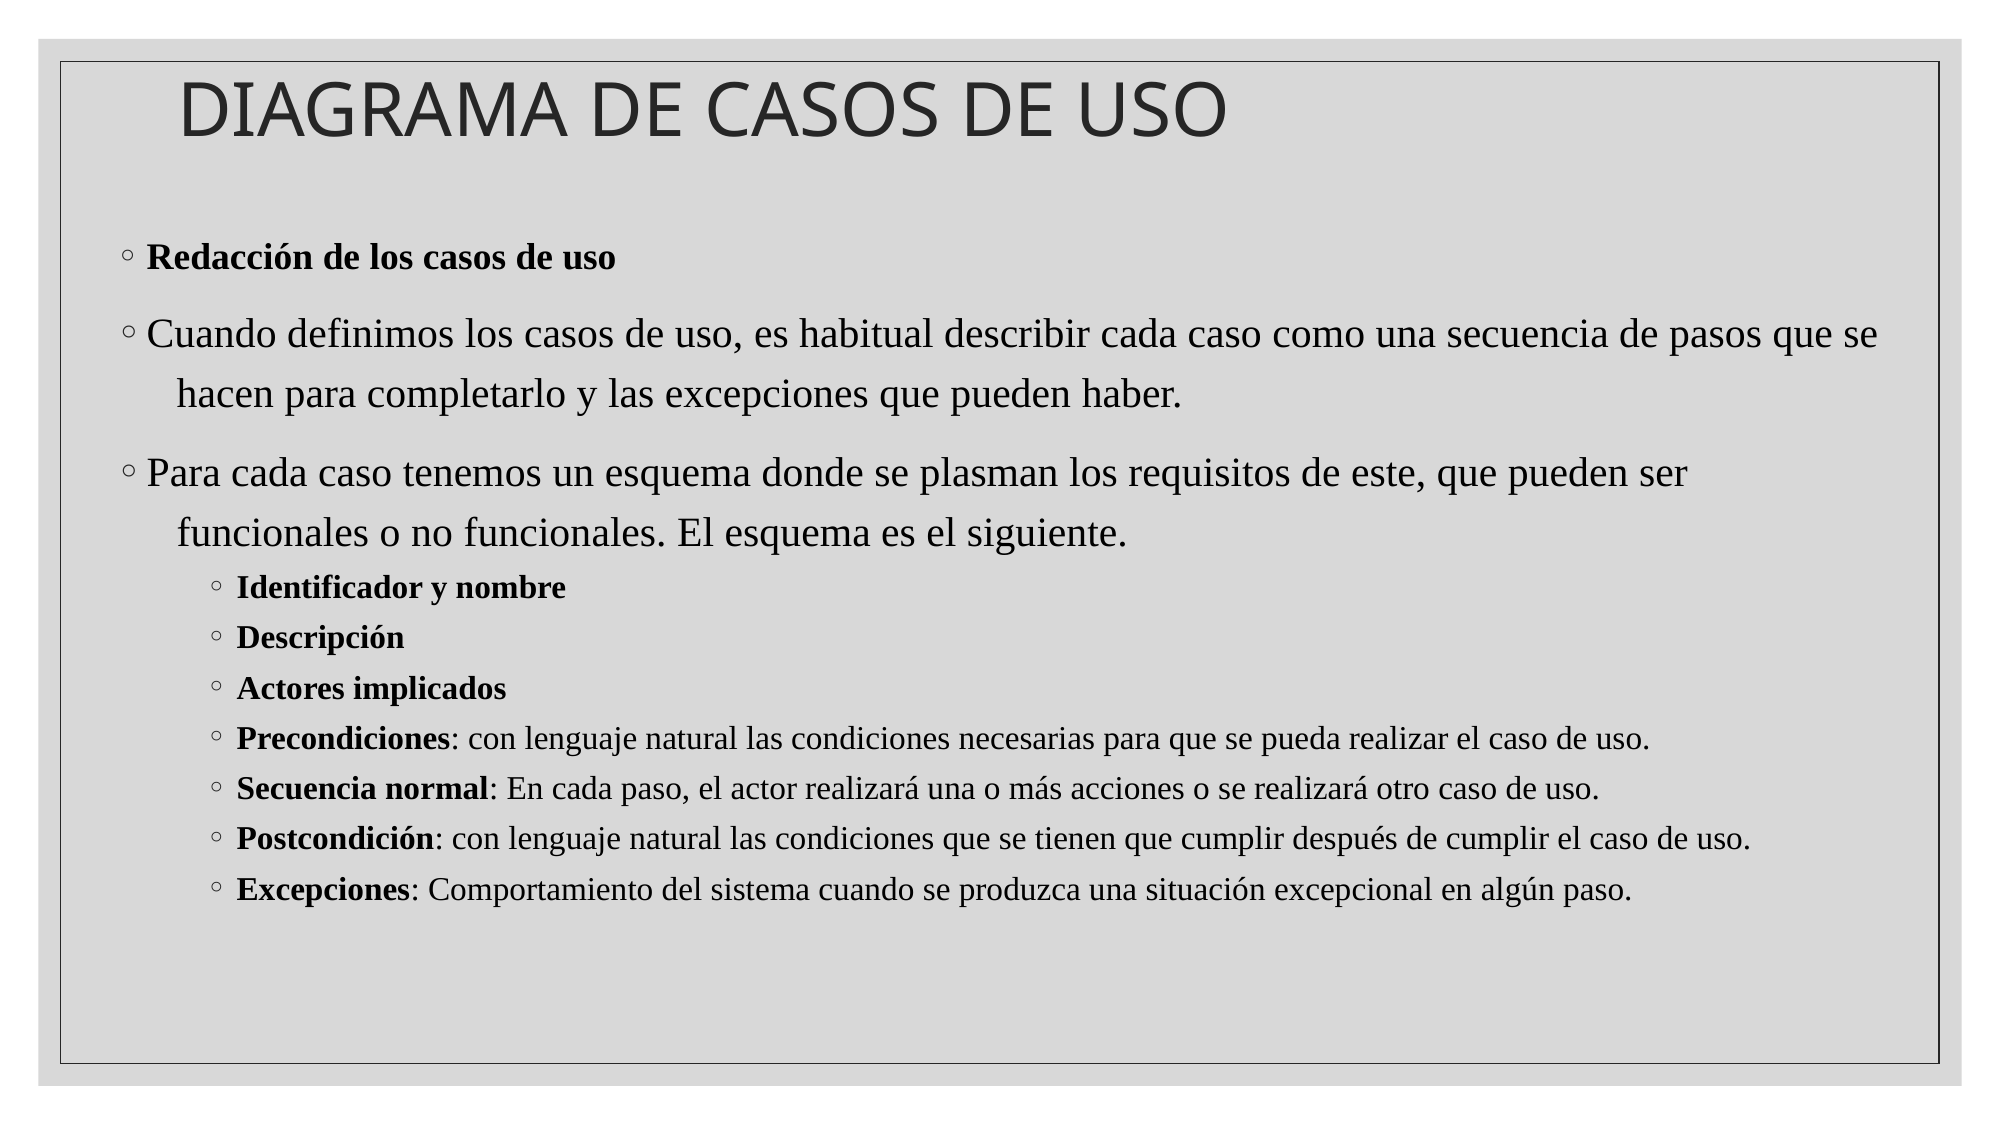

# DIAGRAMA DE CASOS DE USO
Redacción de los casos de uso
Cuando definimos los casos de uso, es habitual describir cada caso como una secuencia de pasos que se hacen para completarlo y las excepciones que pueden haber.
Para cada caso tenemos un esquema donde se plasman los requisitos de este, que pueden ser funcionales o no funcionales. El esquema es el siguiente.
Identificador y nombre
Descripción
Actores implicados
Precondiciones: con lenguaje natural las condiciones necesarias para que se pueda realizar el caso de uso.
Secuencia normal: En cada paso, el actor realizará una o más acciones o se realizará otro caso de uso.
Postcondición: con lenguaje natural las condiciones que se tienen que cumplir después de cumplir el caso de uso.
Excepciones: Comportamiento del sistema cuando se produzca una situación excepcional en algún paso.